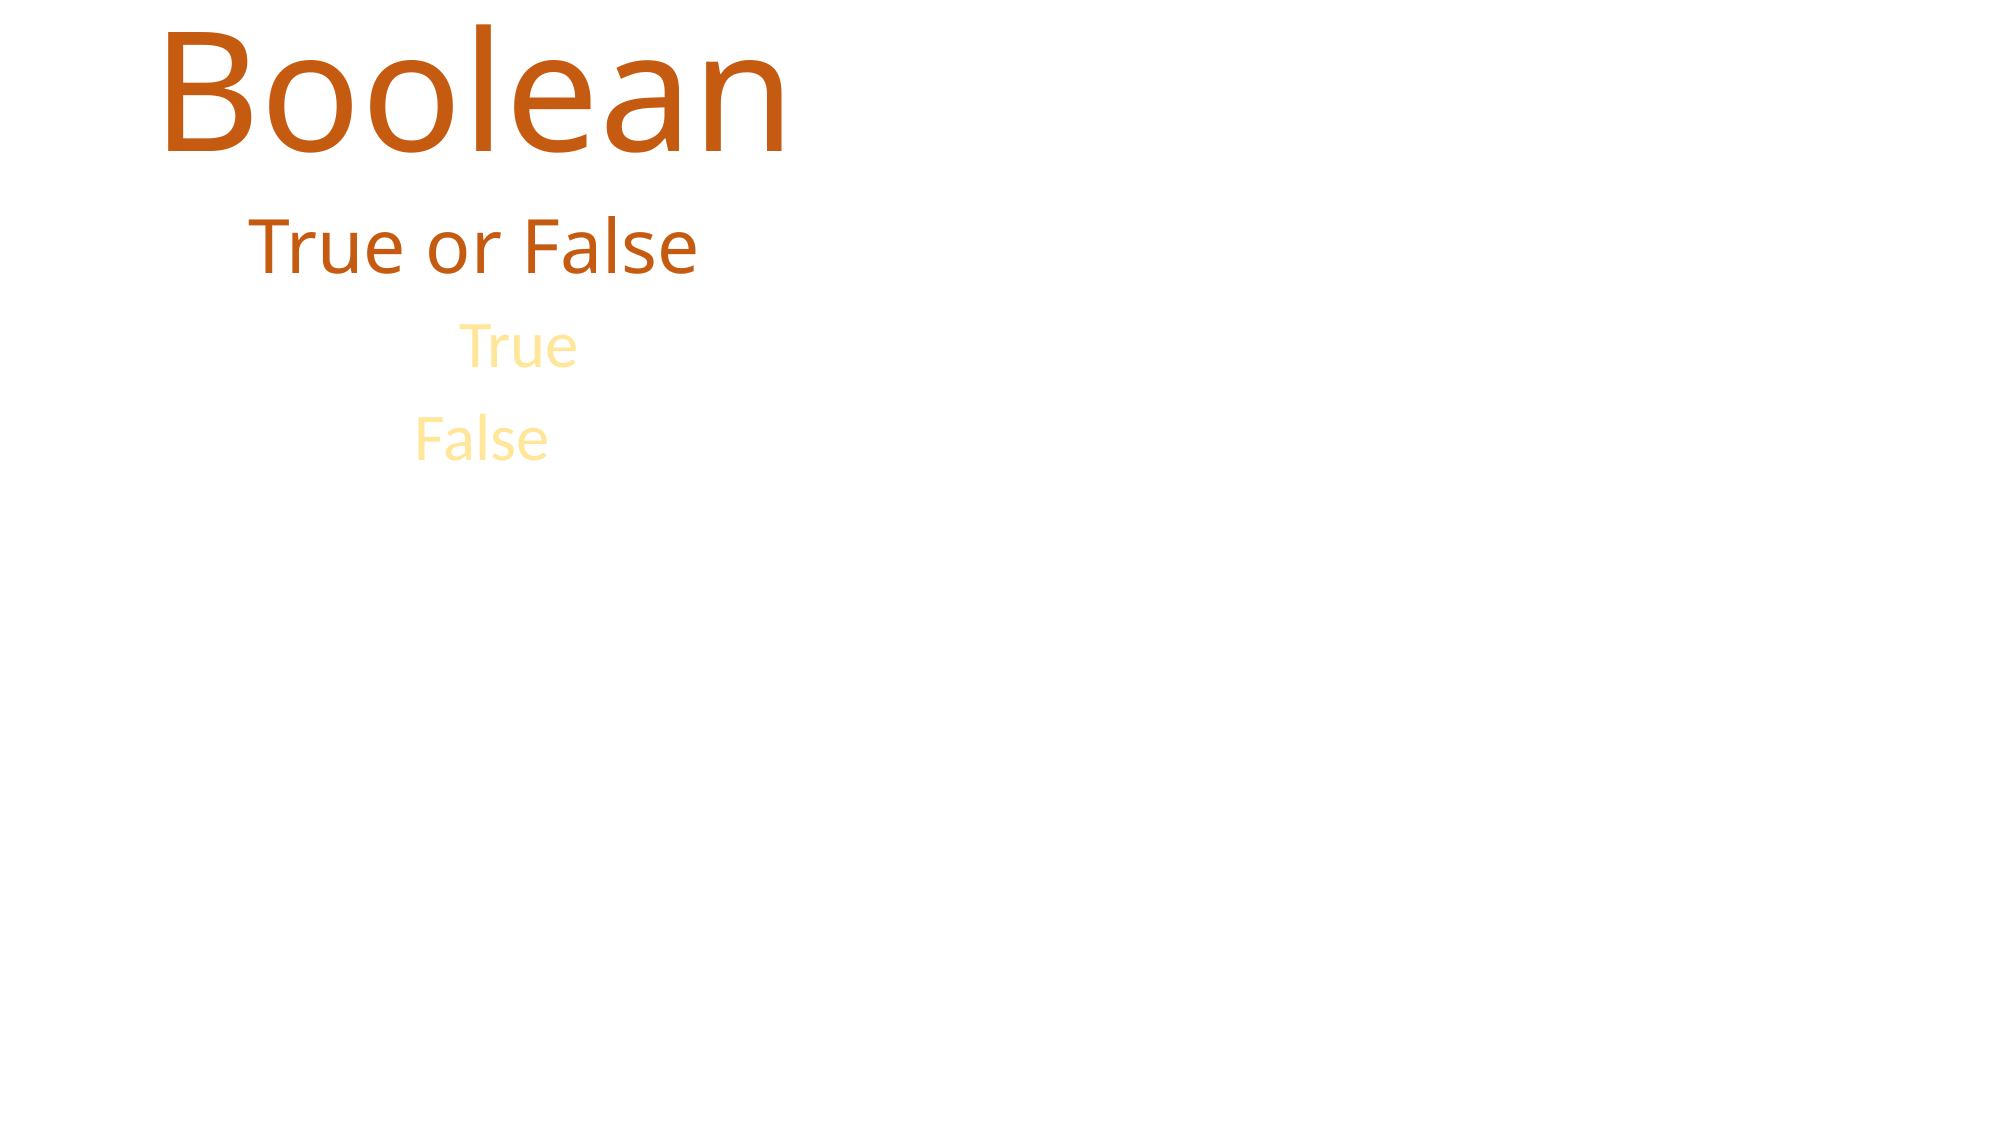

# Boolean
True or False
has_paid = True
is_here = False